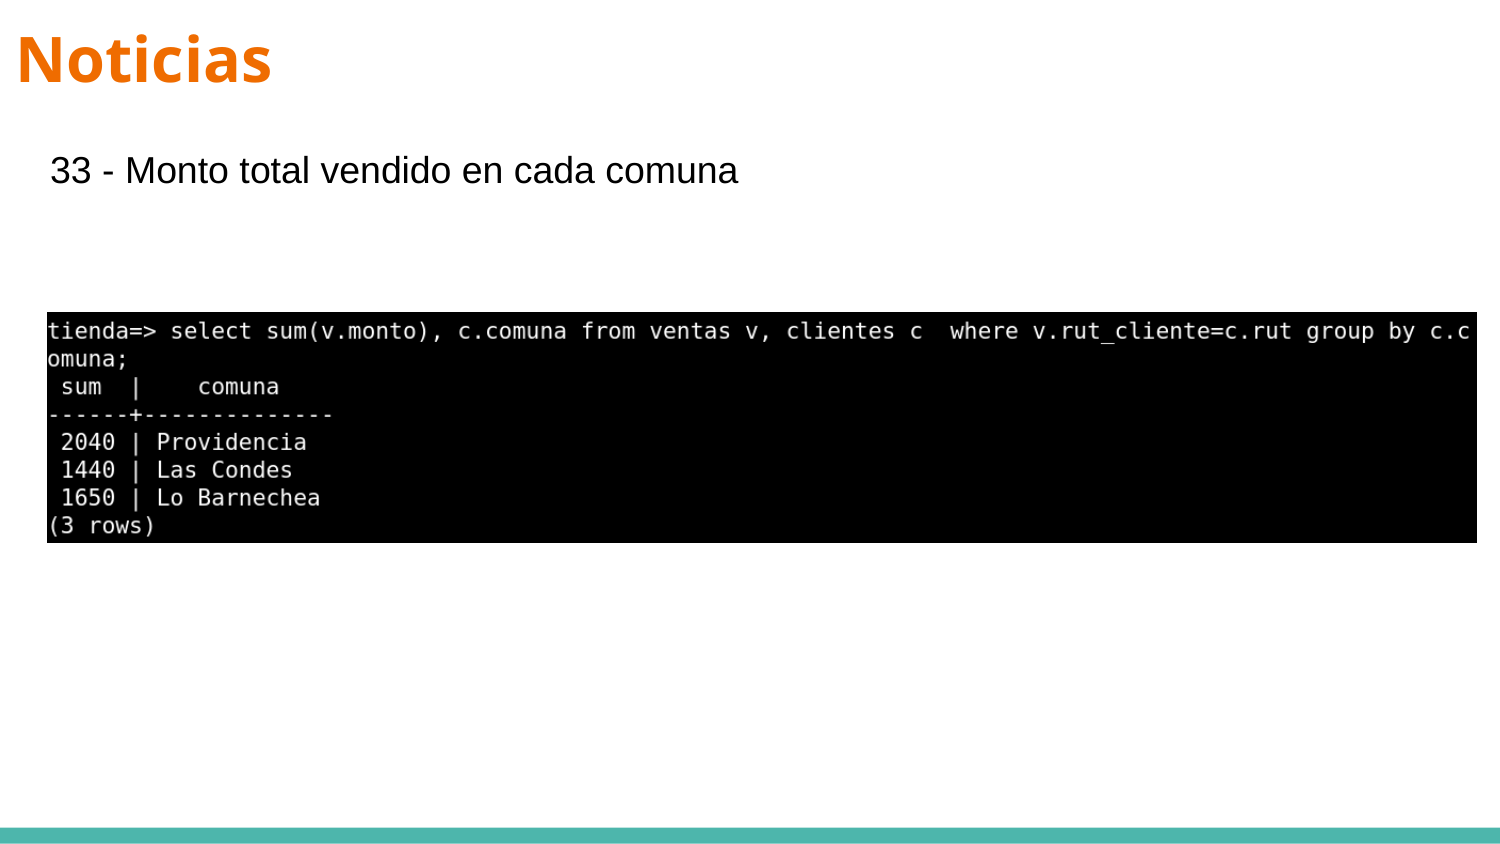

# Noticias
33 - Monto total vendido en cada comuna